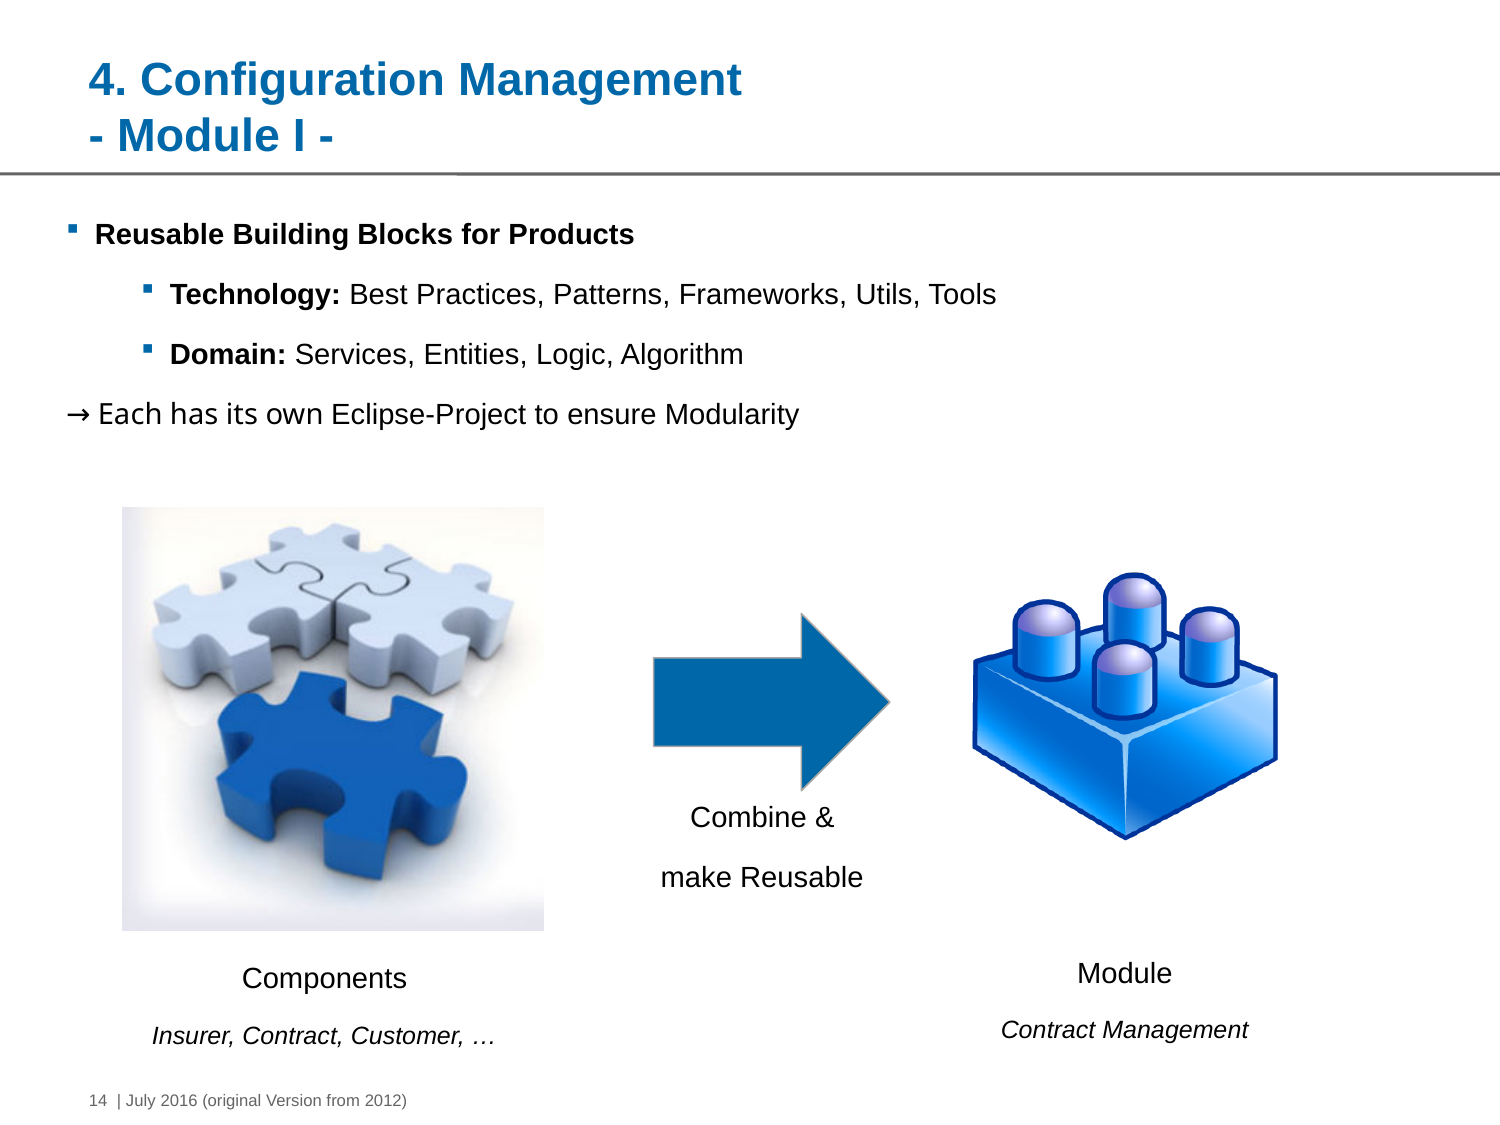

# 4. Configuration Management - Module I -
Reusable Building Blocks for Products
Technology: Best Practices, Patterns, Frameworks, Utils, Tools
Domain: Services, Entities, Logic, Algorithm
→ Each has its own Eclipse-Project to ensure Modularity
Combine &
make Reusable
Module
Contract Management
Components
Insurer, Contract, Customer, …